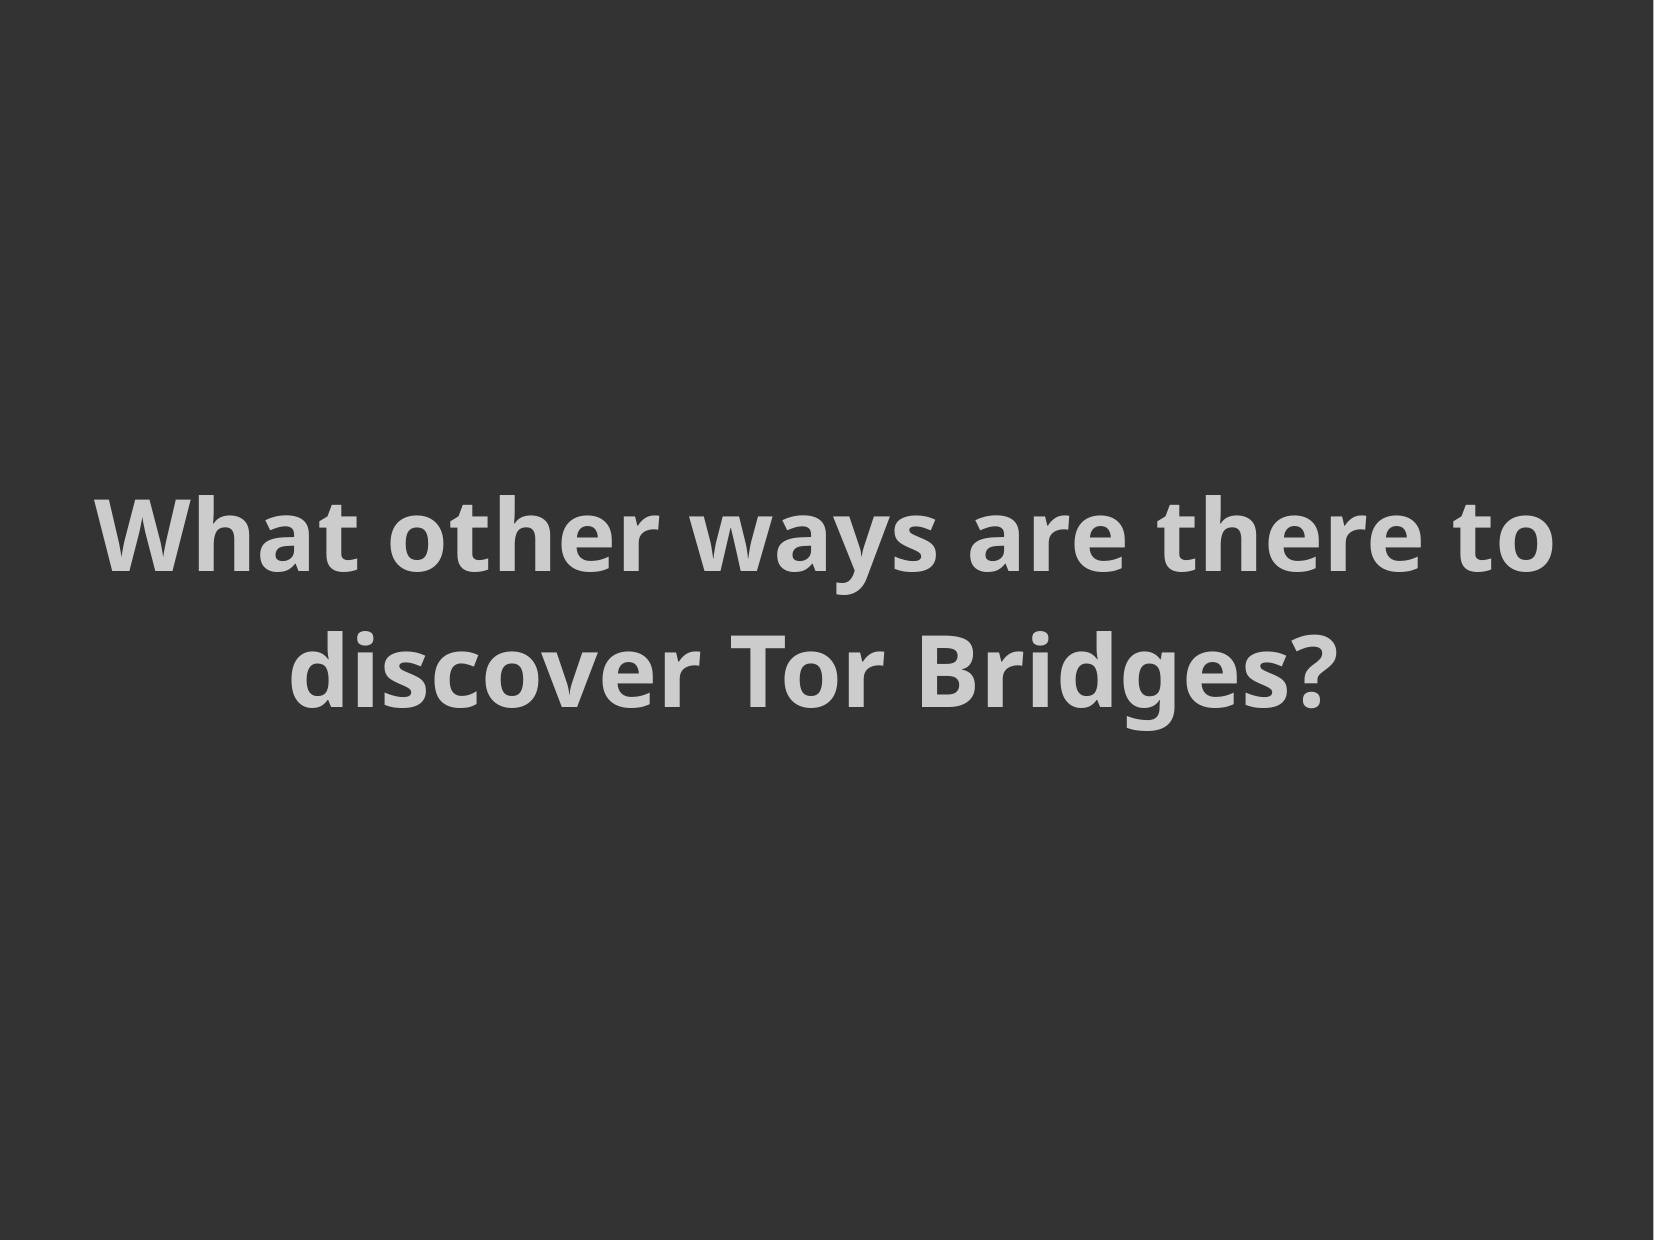

# What other ways are there to discover Tor Bridges?